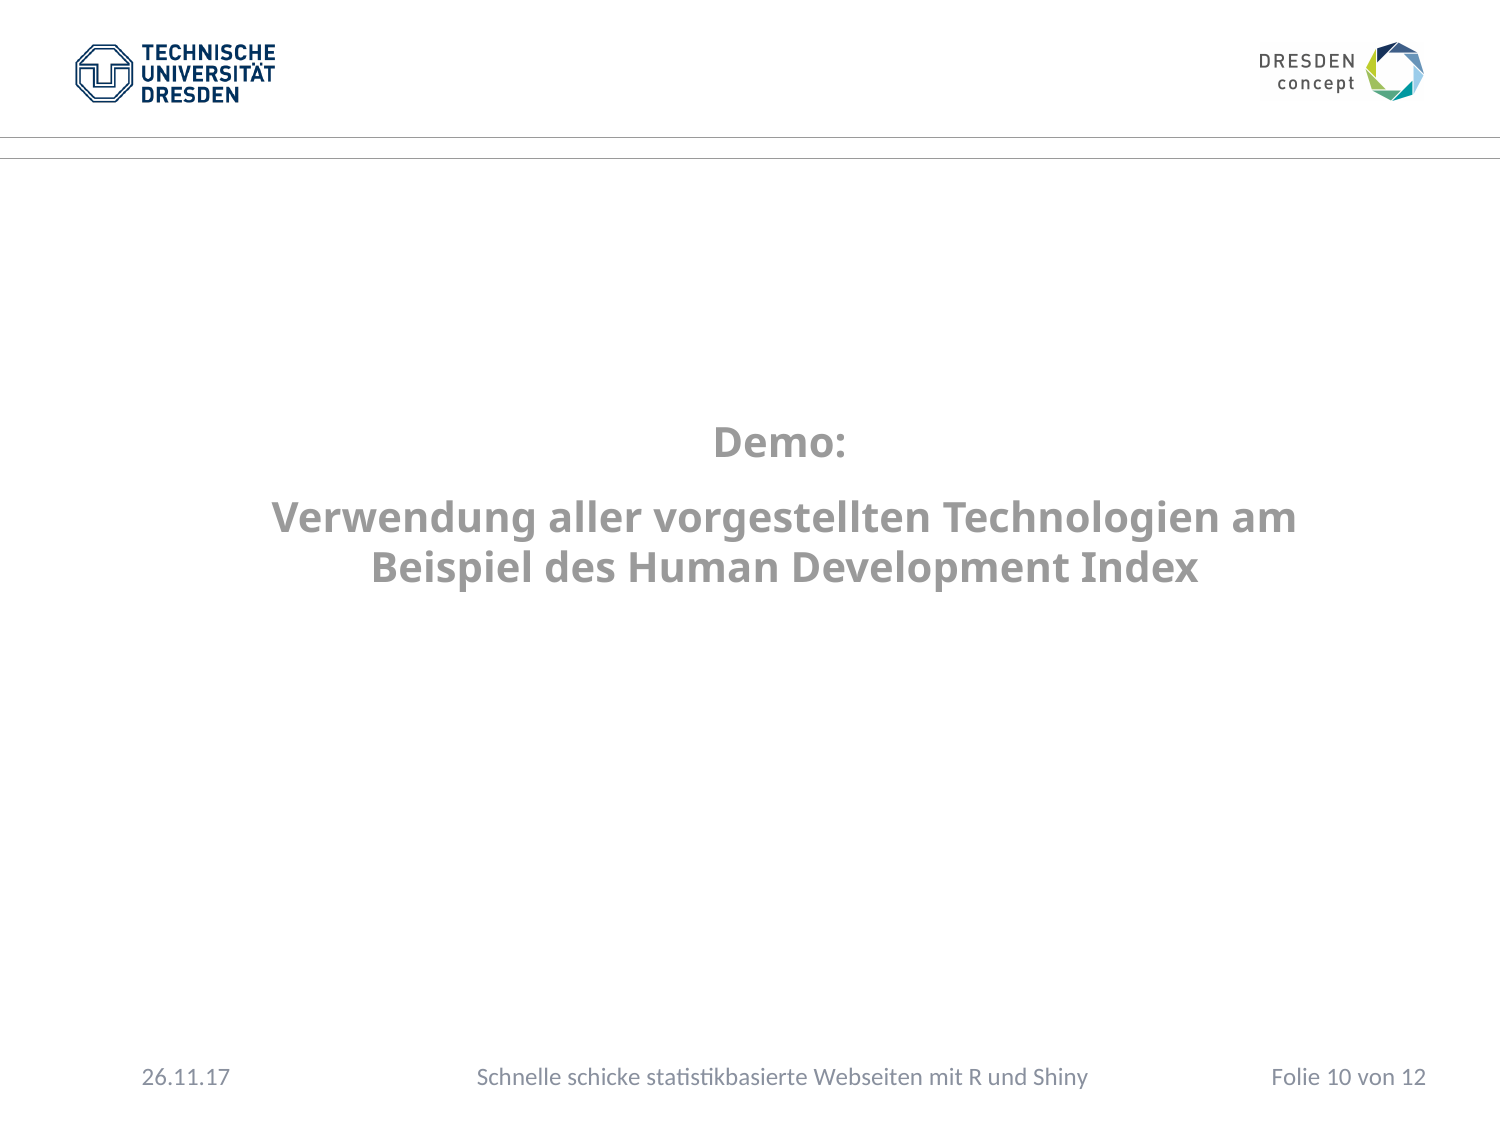

# Demo:
Verwendung aller vorgestellten Technologien am Beispiel des Human Development Index
26.11.17
Folie von 12
Schnelle schicke statistikbasierte Webseiten mit R und Shiny